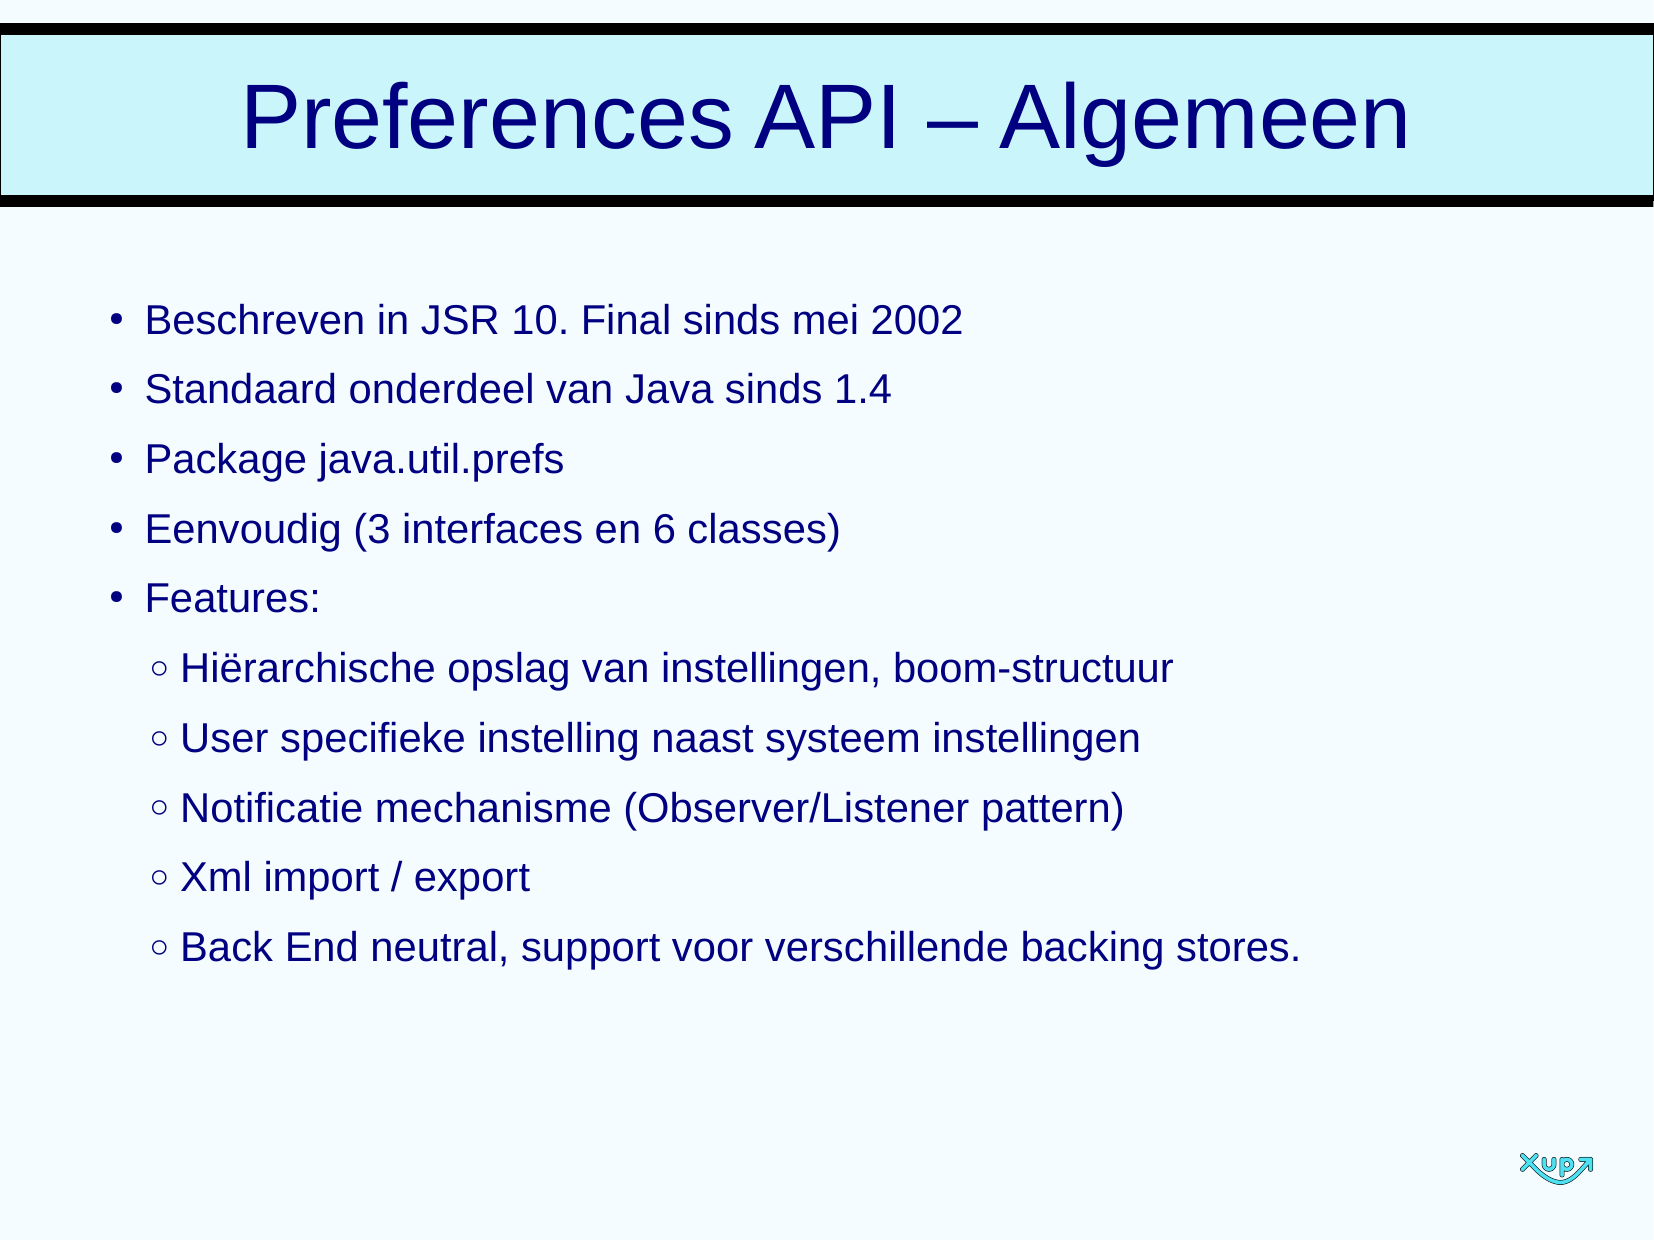

# Preferences API – Algemeen
Beschreven in JSR 10. Final sinds mei 2002
Standaard onderdeel van Java sinds 1.4
Package java.util.prefs
Eenvoudig (3 interfaces en 6 classes)
Features:
Hiërarchische opslag van instellingen, boom-structuur
User specifieke instelling naast systeem instellingen
Notificatie mechanisme (Observer/Listener pattern)
Xml import / export
Back End neutral, support voor verschillende backing stores.